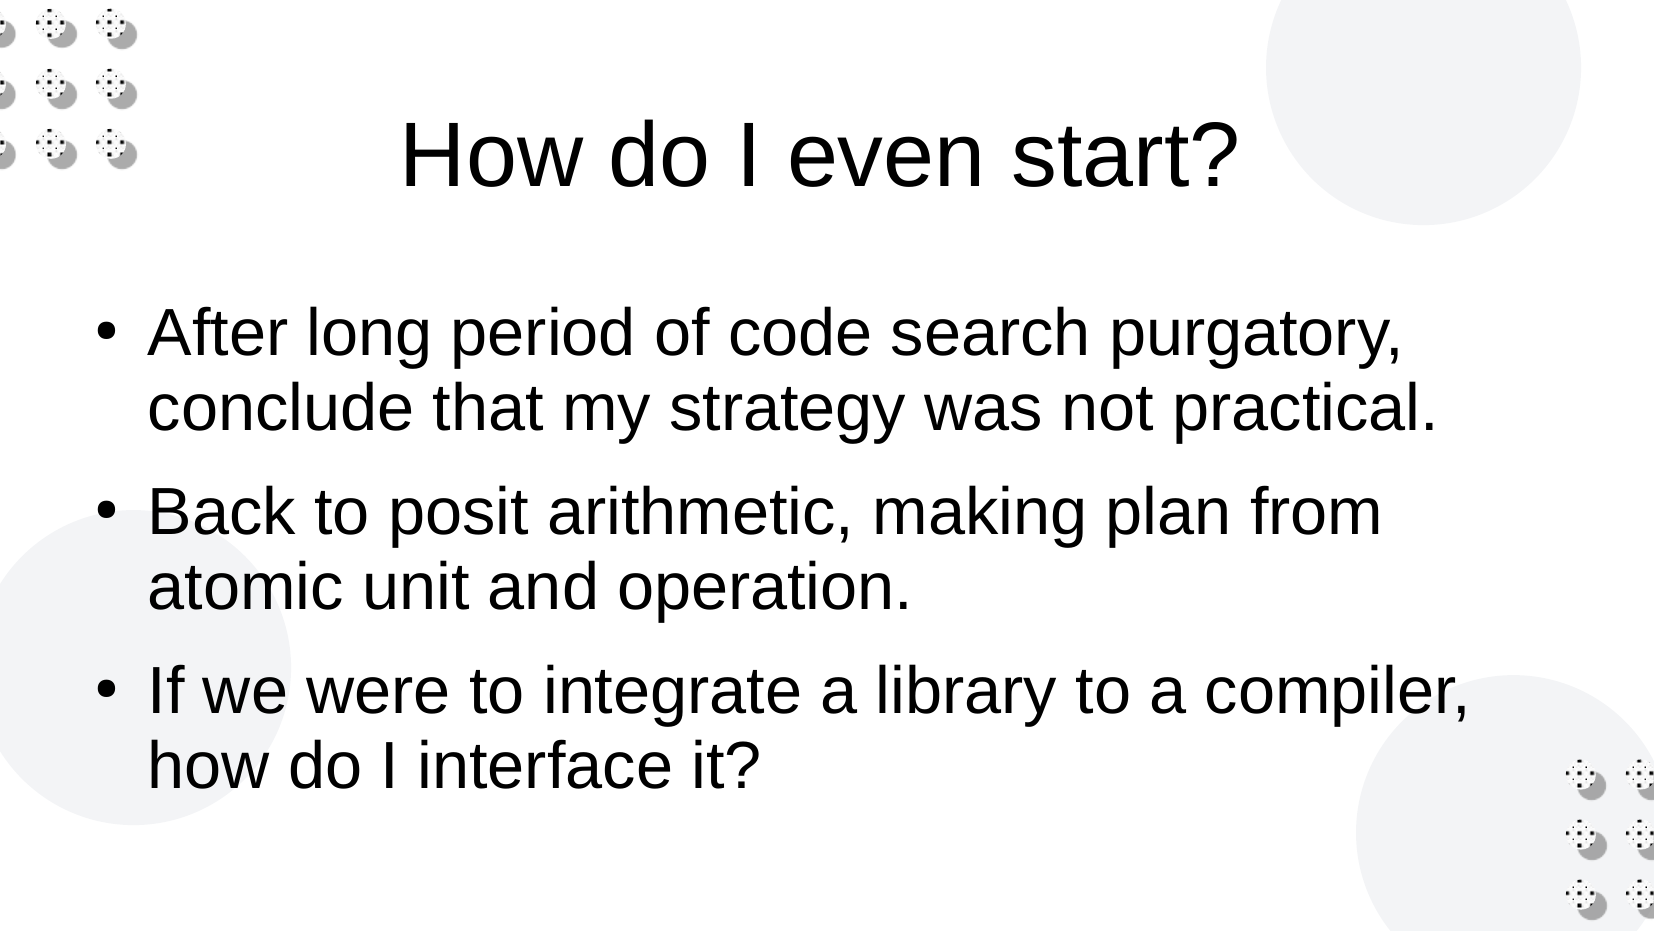

# How do I even start?
After long period of code search purgatory, conclude that my strategy was not practical.
Back to posit arithmetic, making plan from atomic unit and operation.
If we were to integrate a library to a compiler, how do I interface it?